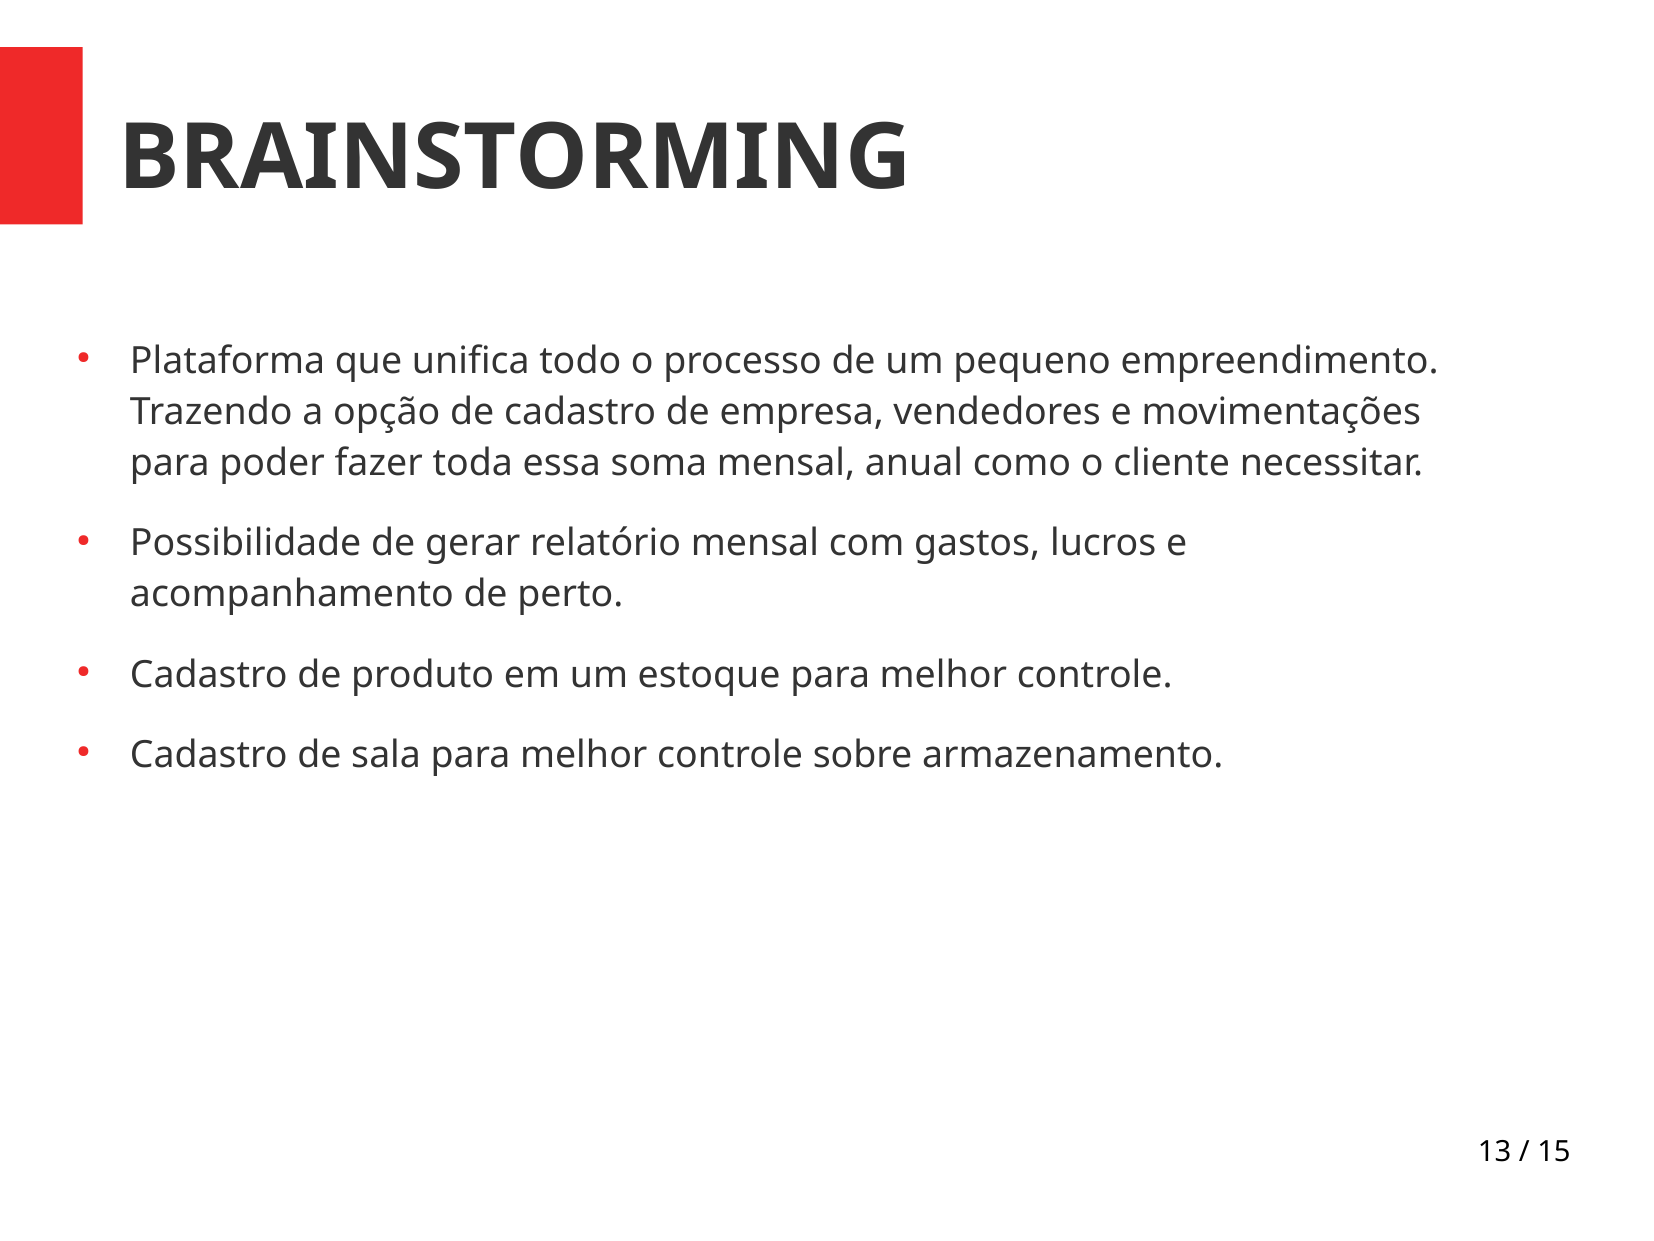

# BRAINSTORMING
Plataforma que unifica todo o processo de um pequeno empreendimento. Trazendo a opção de cadastro de empresa, vendedores e movimentações para poder fazer toda essa soma mensal, anual como o cliente necessitar.
Possibilidade de gerar relatório mensal com gastos, lucros e acompanhamento de perto.
Cadastro de produto em um estoque para melhor controle.
Cadastro de sala para melhor controle sobre armazenamento.
13